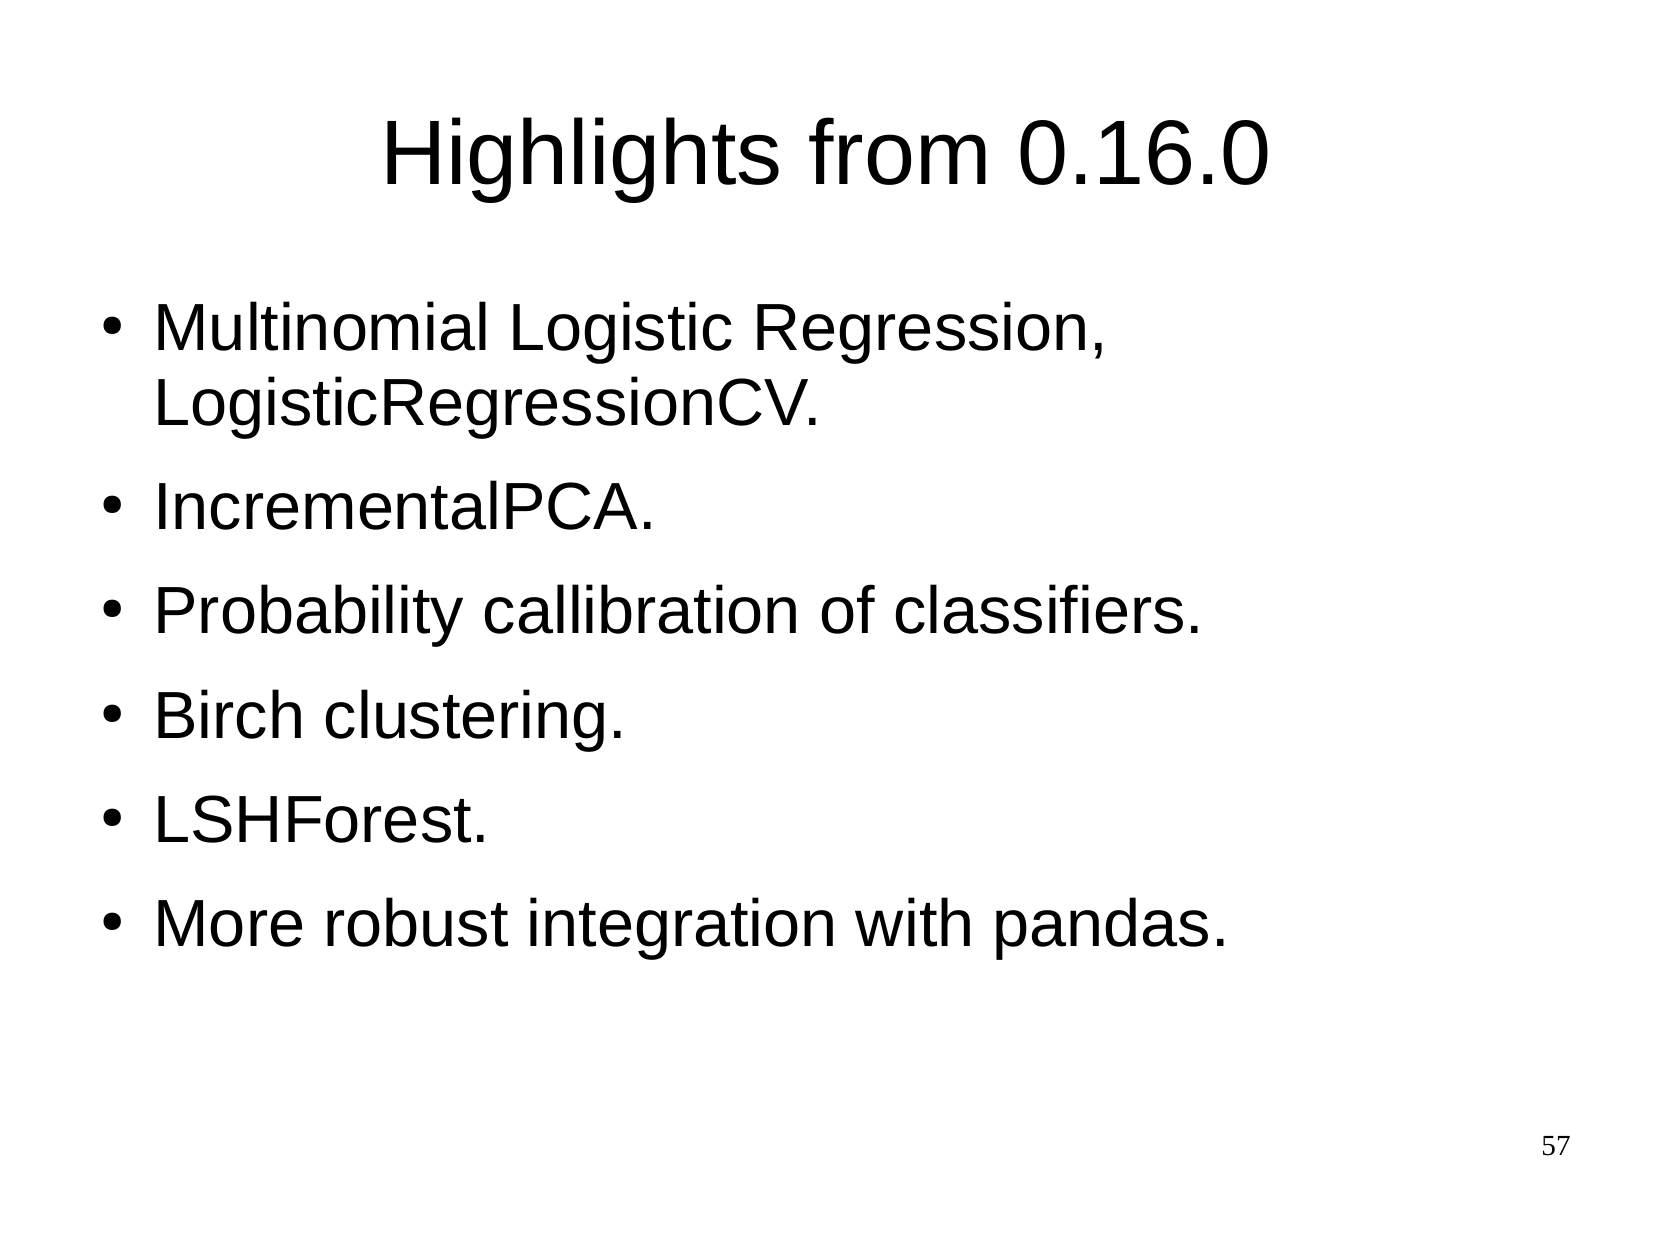

# Highlights from 0.16.0
Multinomial Logistic Regression, LogisticRegressionCV.
IncrementalPCA.
Probability callibration of classifiers.
Birch clustering.
LSHForest.
More robust integration with pandas.
57